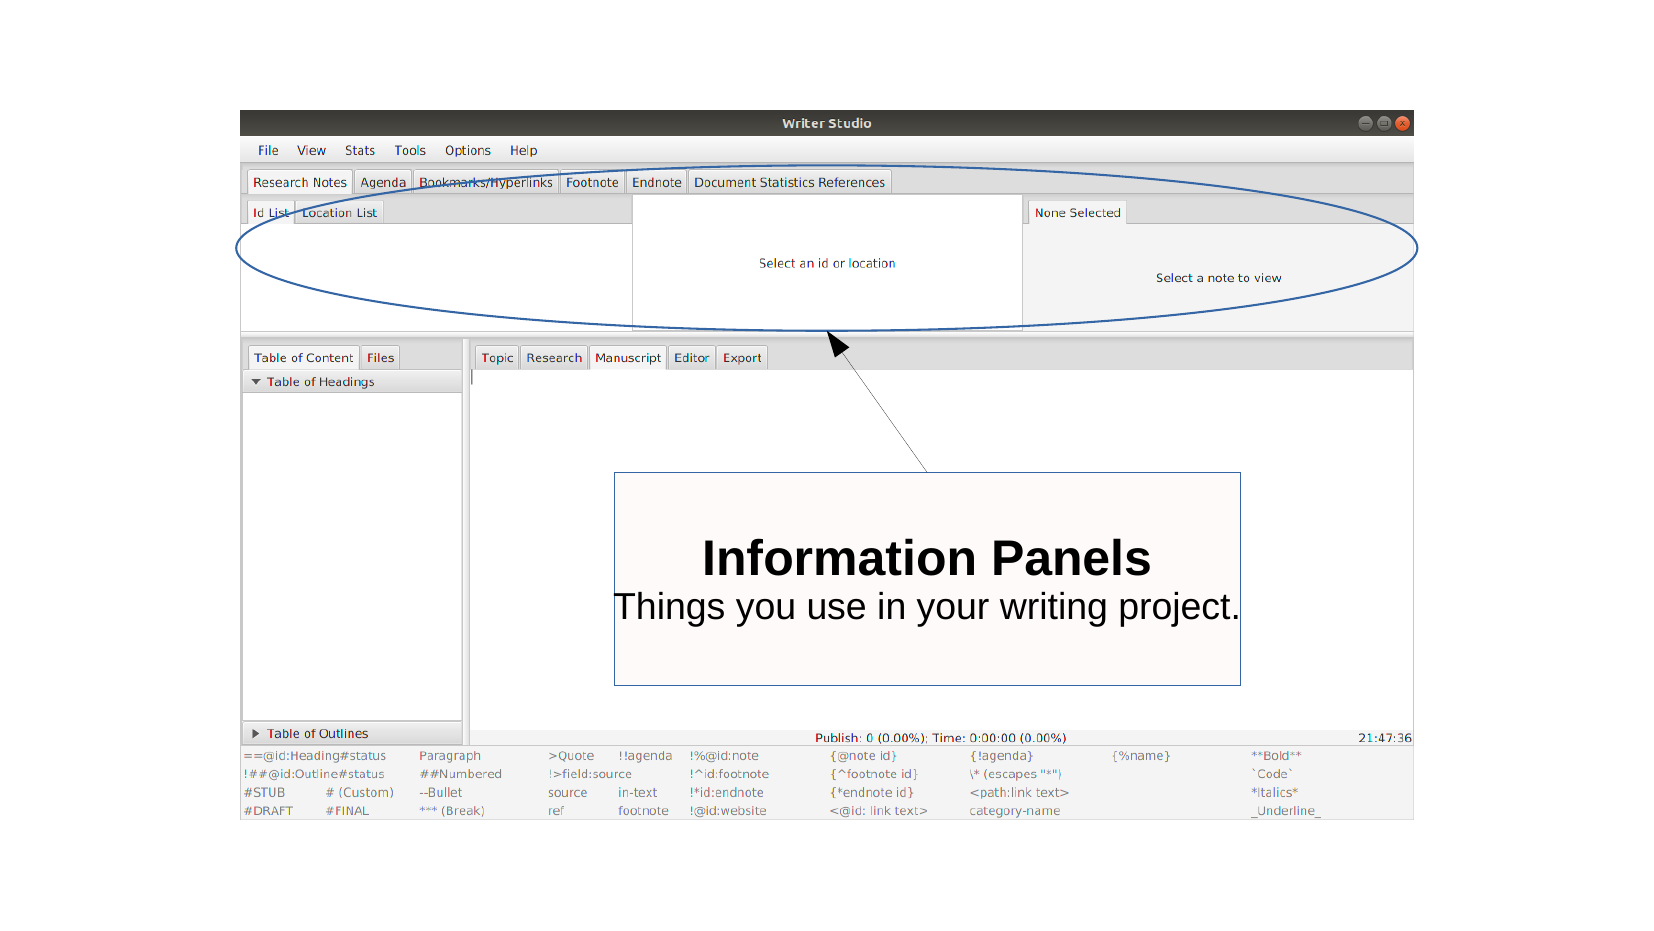

Information Panels
Things you use in your writing project.